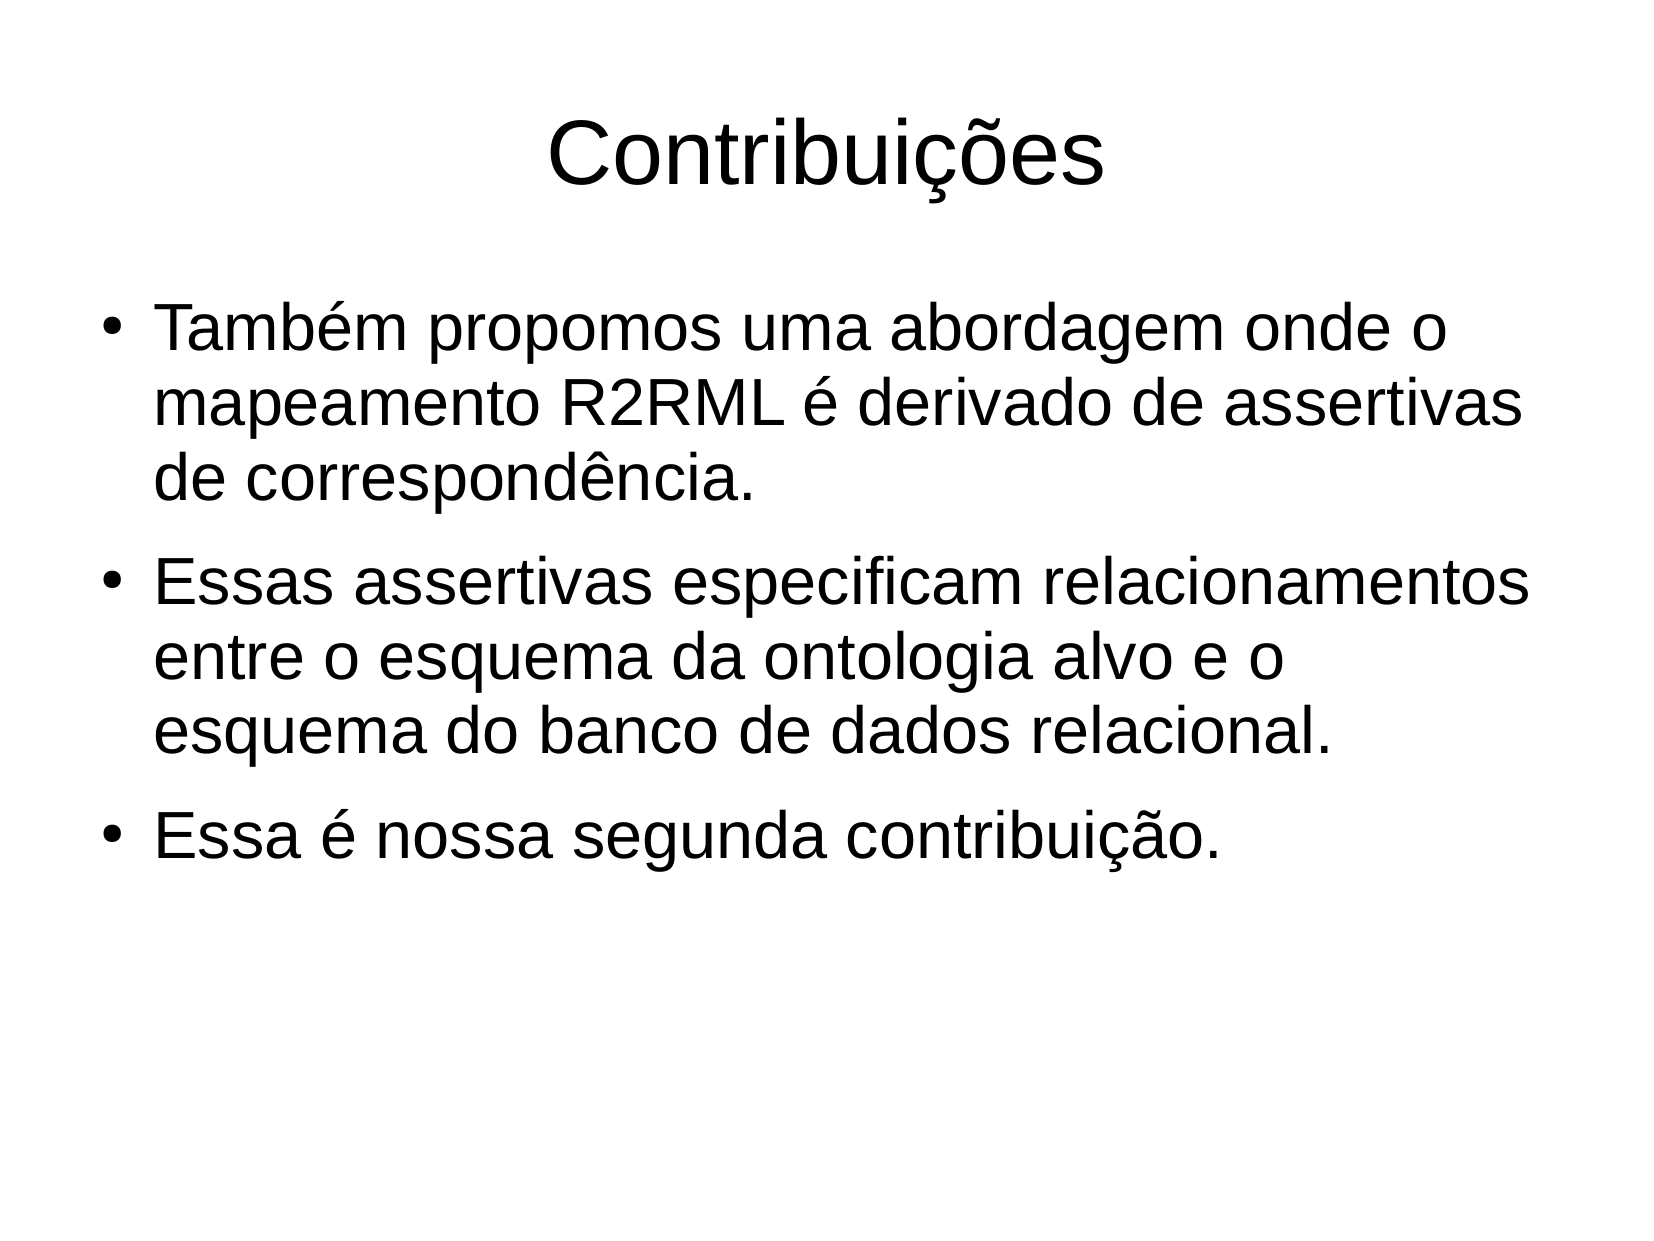

# Contribuições
Também propomos uma abordagem onde o mapeamento R2RML é derivado de assertivas de correspondência.
Essas assertivas especificam relacionamentos entre o esquema da ontologia alvo e o esquema do banco de dados relacional.
Essa é nossa segunda contribuição.